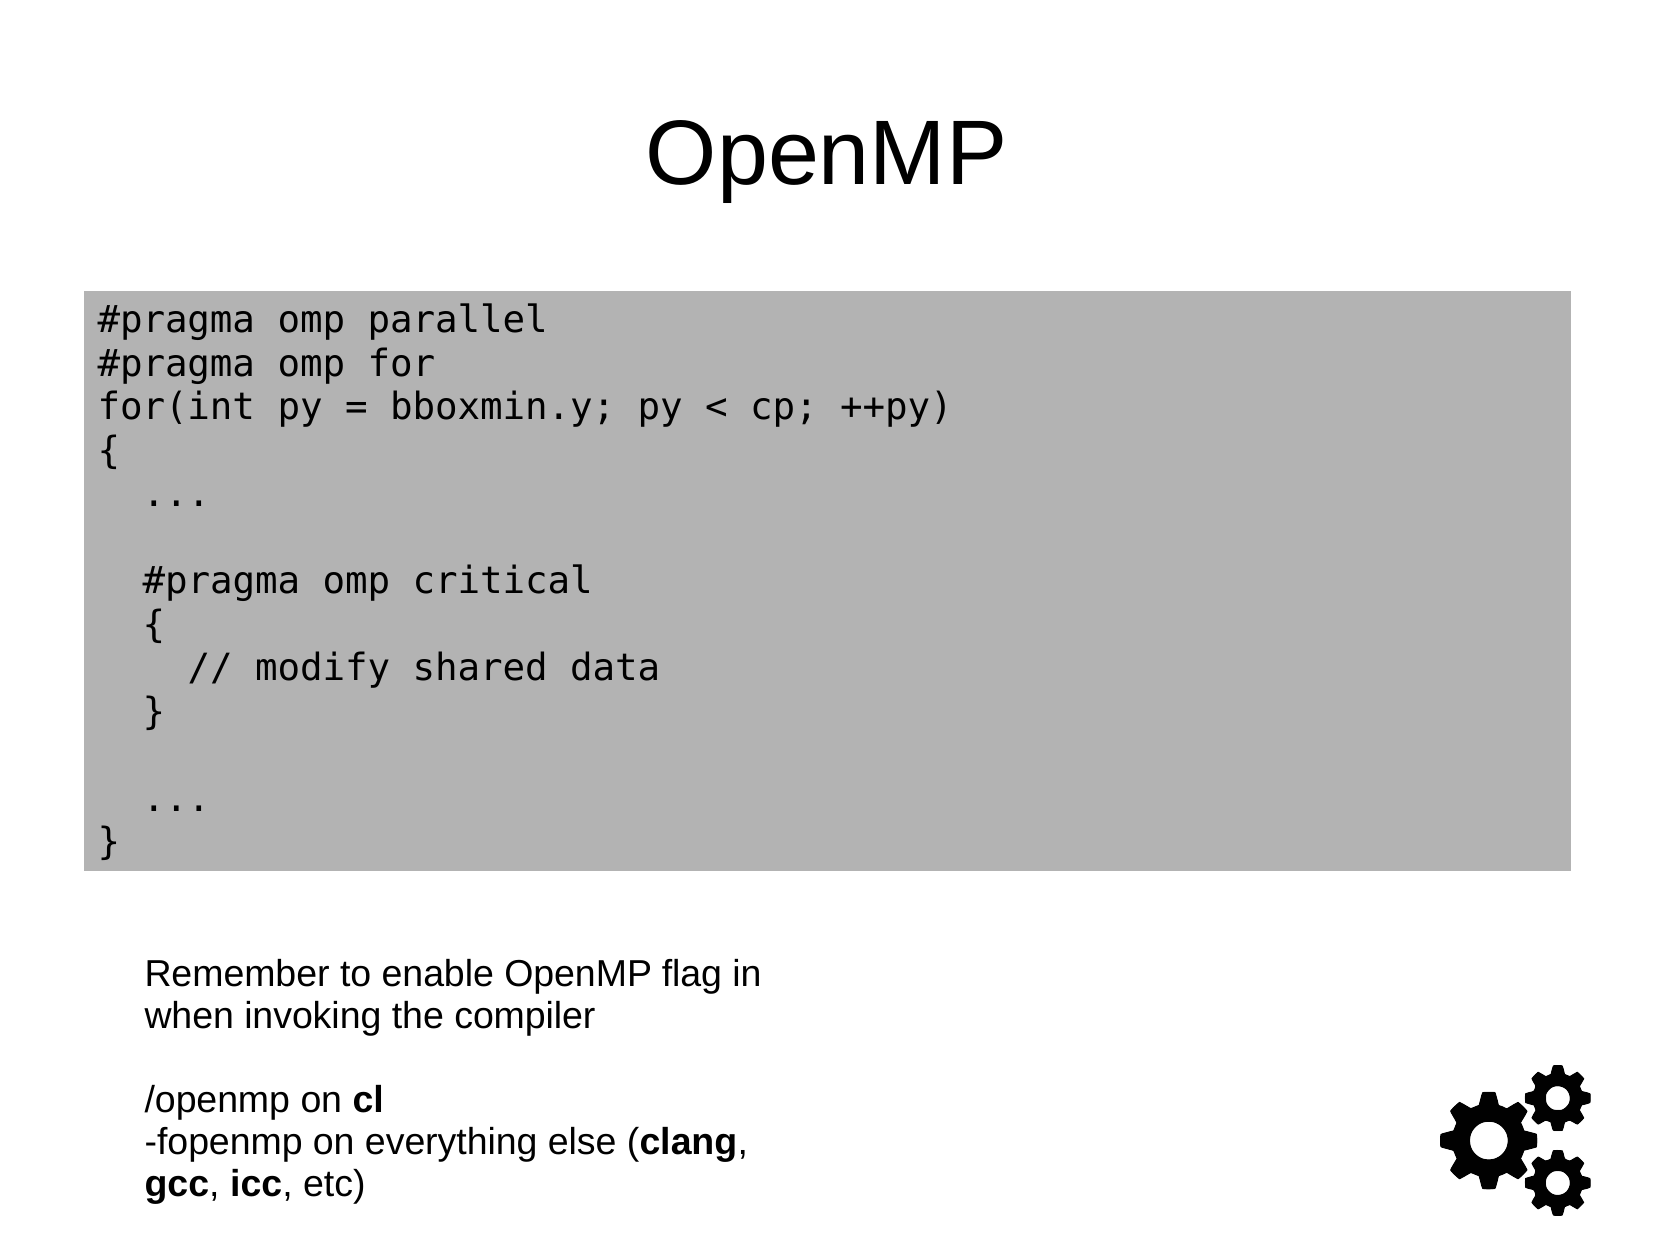

# OpenMP
| #pragma omp parallel #pragma omp for for(int py = bboxmin.y; py < cp; ++py) { ... #pragma omp critical { // modify shared data } ... } |
| --- |
Remember to enable OpenMP flag in when invoking the compiler
/openmp on cl
-fopenmp on everything else (clang, gcc, icc, etc)